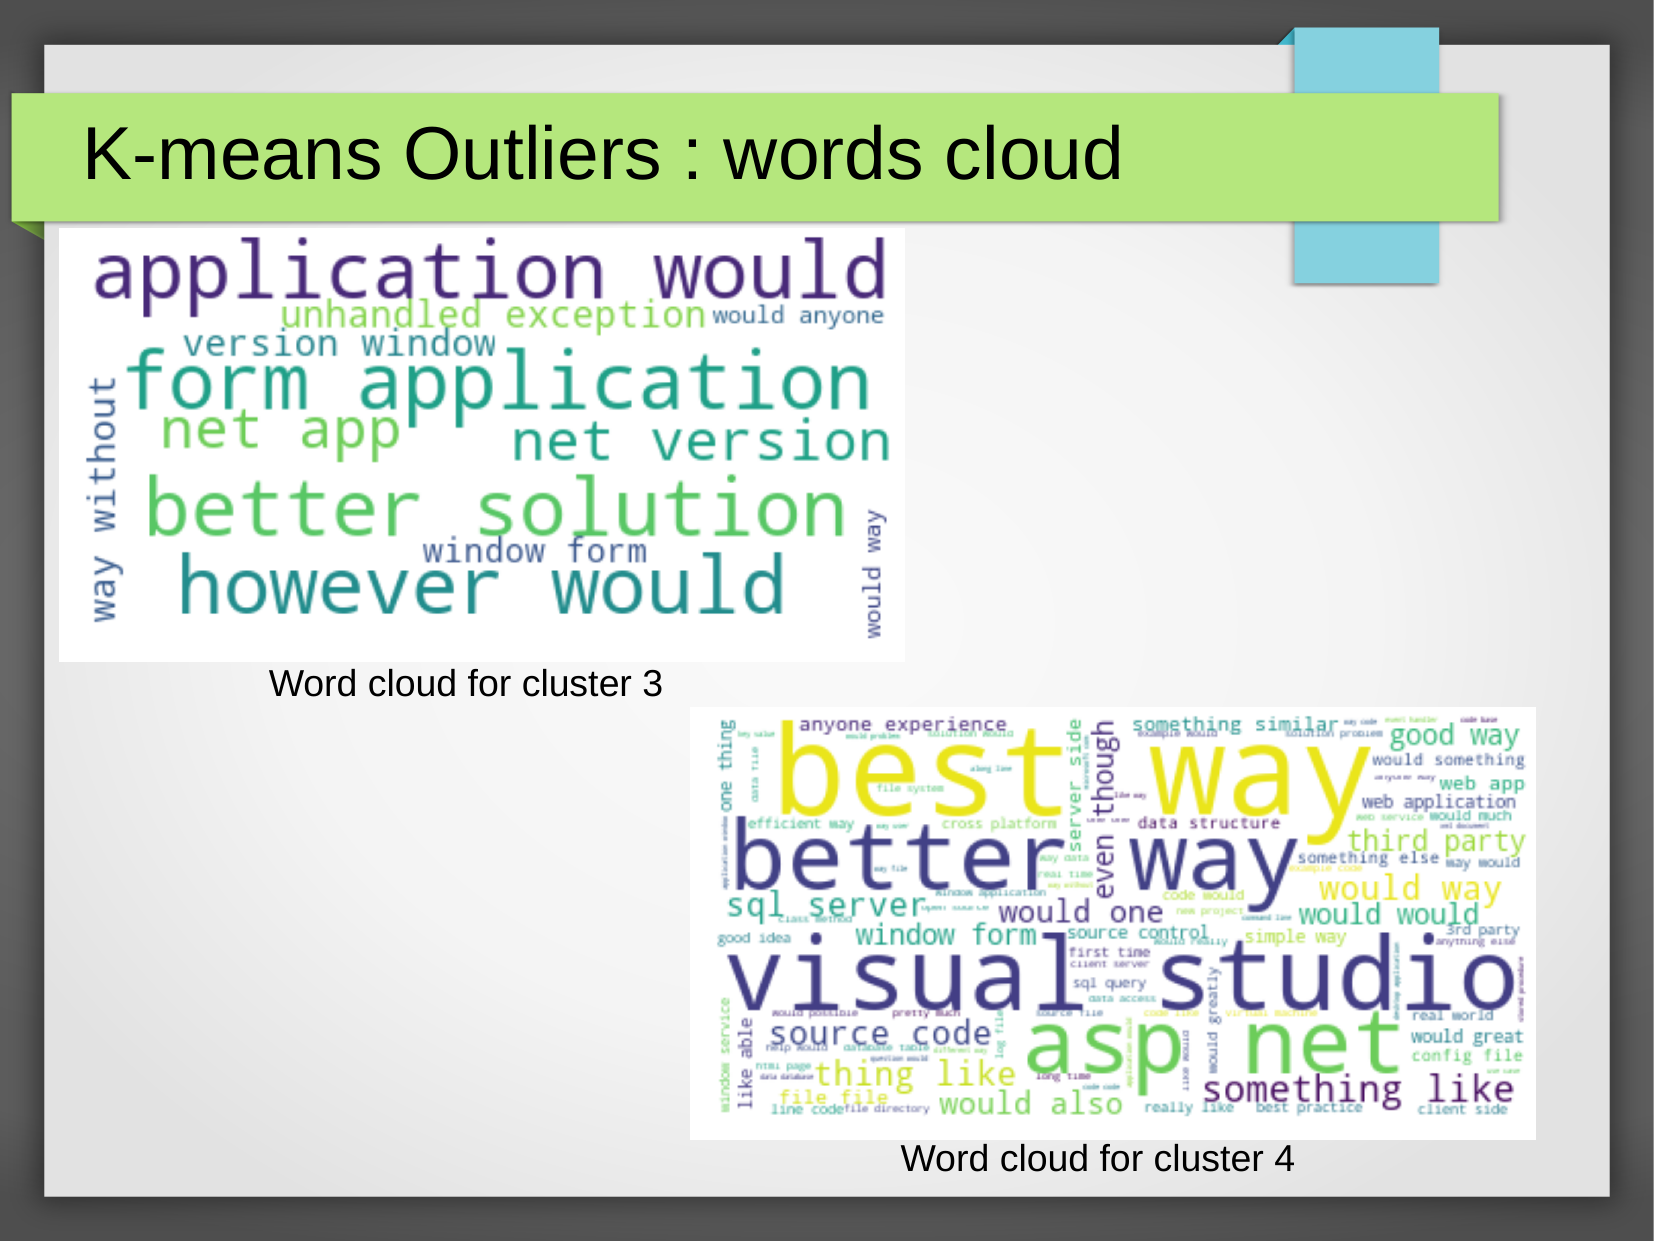

# K-means Outliers : words cloud
Word cloud for cluster 3
Word cloud for cluster 4